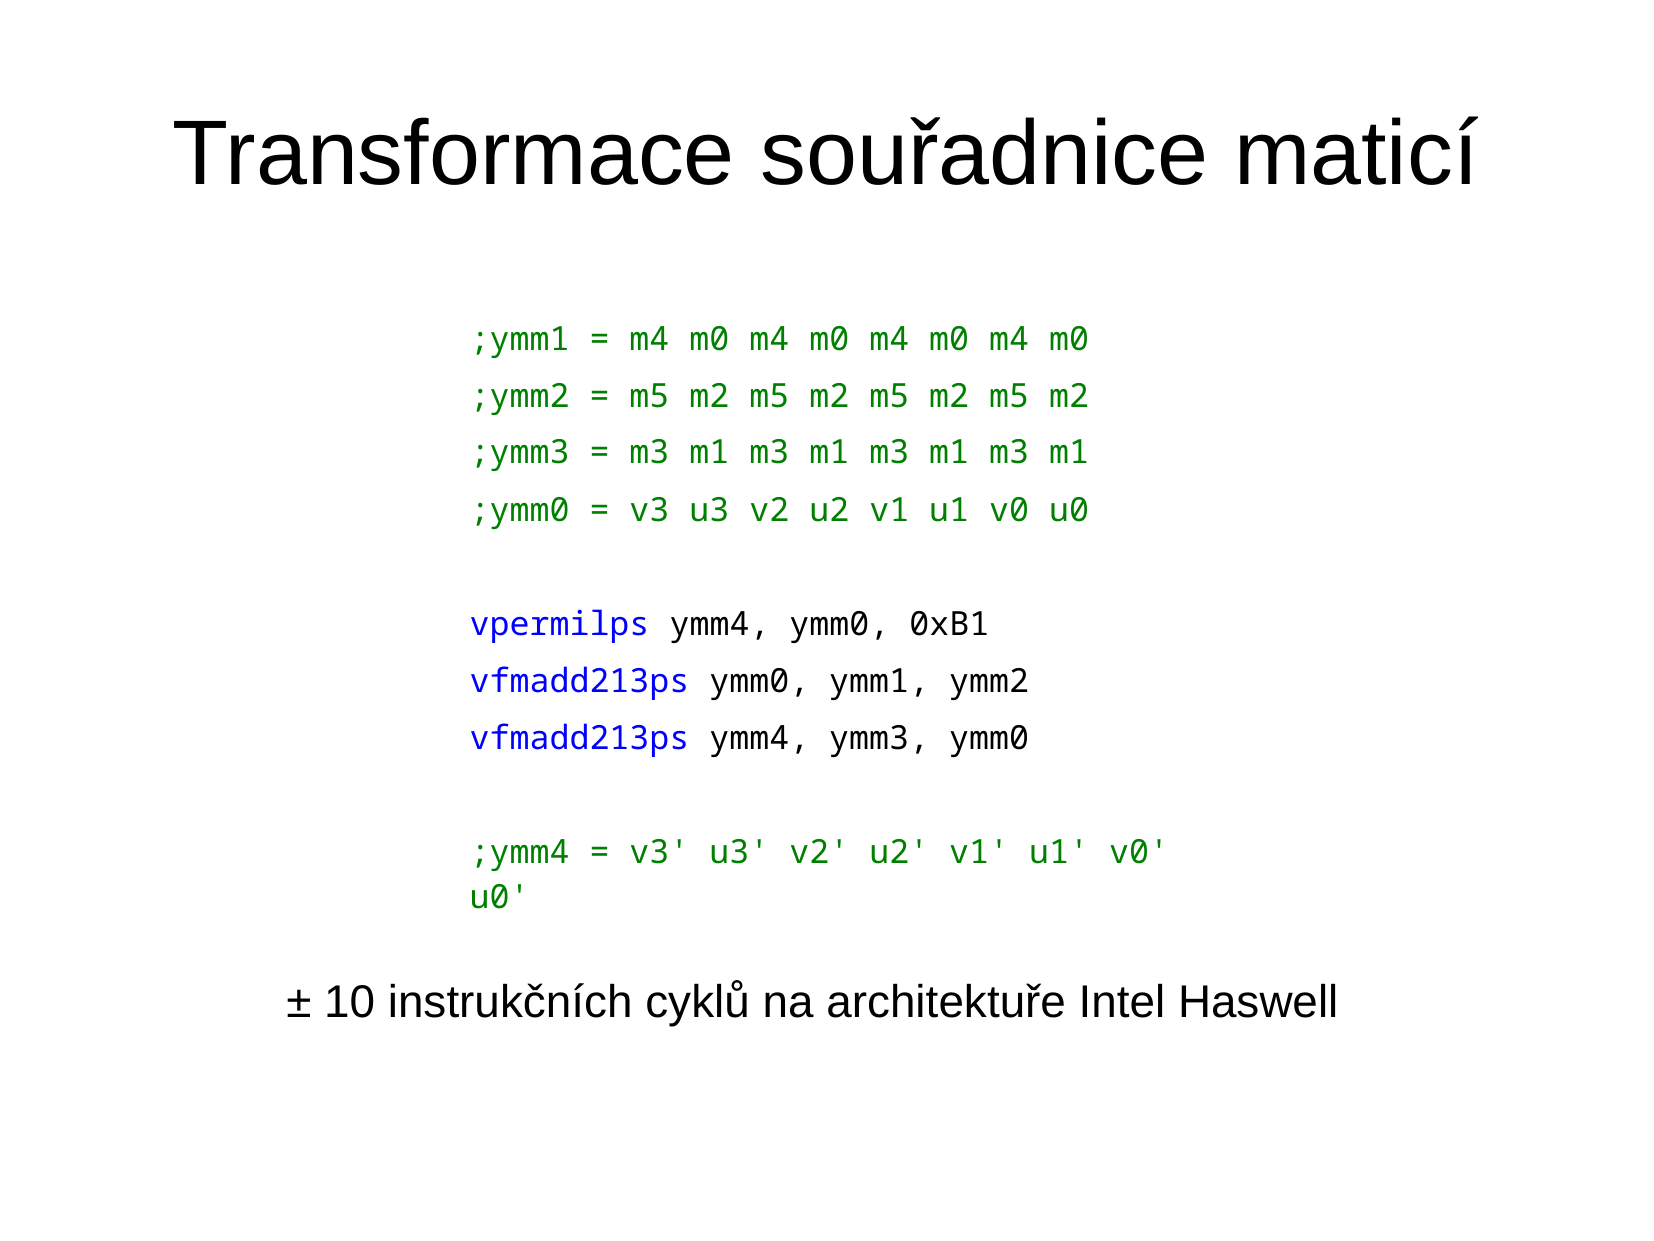

# Transformace souřadnice maticí
;ymm1 = m4 m0 m4 m0 m4 m0 m4 m0
;ymm2 = m5 m2 m5 m2 m5 m2 m5 m2
;ymm3 = m3 m1 m3 m1 m3 m1 m3 m1
;ymm0 = v3 u3 v2 u2 v1 u1 v0 u0
vpermilps ymm4, ymm0, 0xB1
vfmadd213ps ymm0, ymm1, ymm2
vfmadd213ps ymm4, ymm3, ymm0
;ymm4 = v3' u3' v2' u2' v1' u1' v0' u0'
± 10 instrukčních cyklů na architektuře Intel Haswell